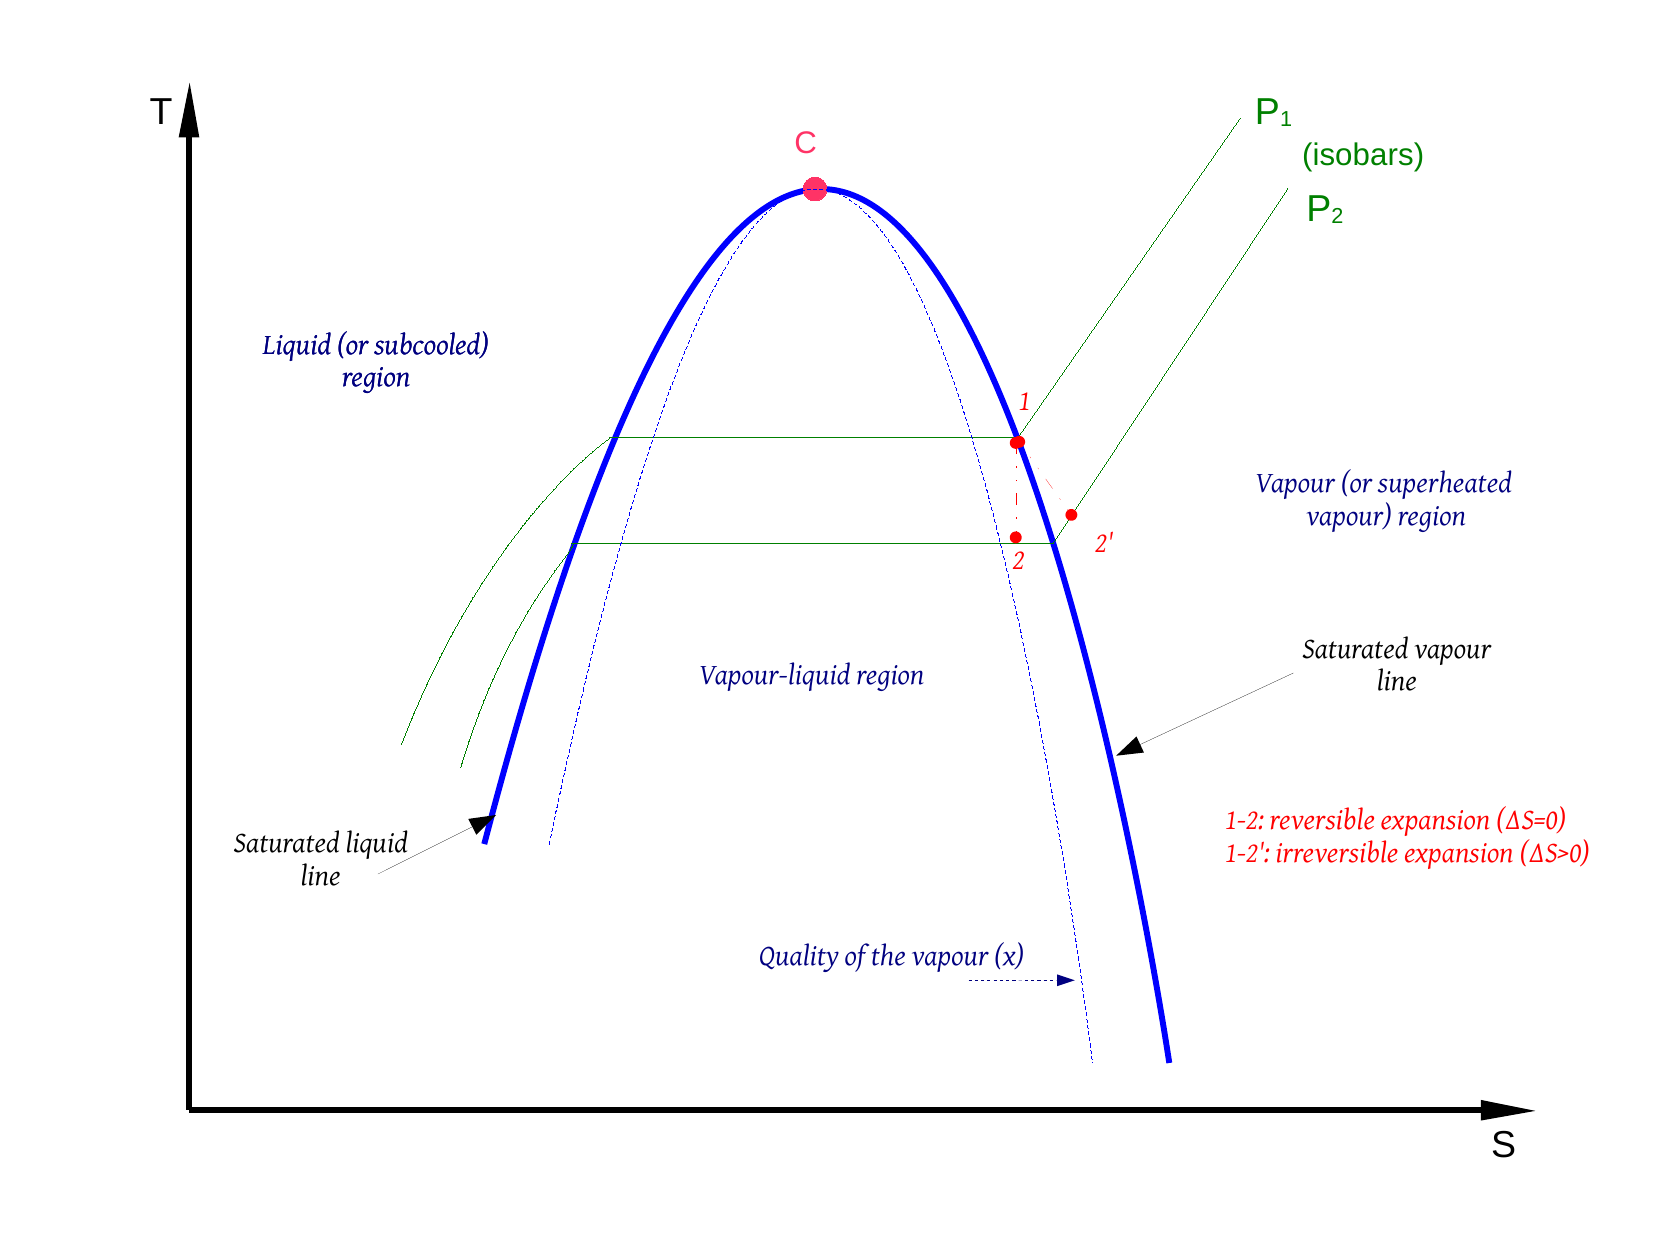

T
P1
C
(isobars)
P2
Liquid (or subcooled)
region
Liquid (or subcooled)
region
1
Vapour (or superheated
vapour) region
2'
2
Saturated vapour
line
Vapour-liquid region
1-2: reversible expansion (ΔS=0)
1-2': irreversible expansion (ΔS>0)
Saturated liquid
line
Quality of the vapour (x)
S